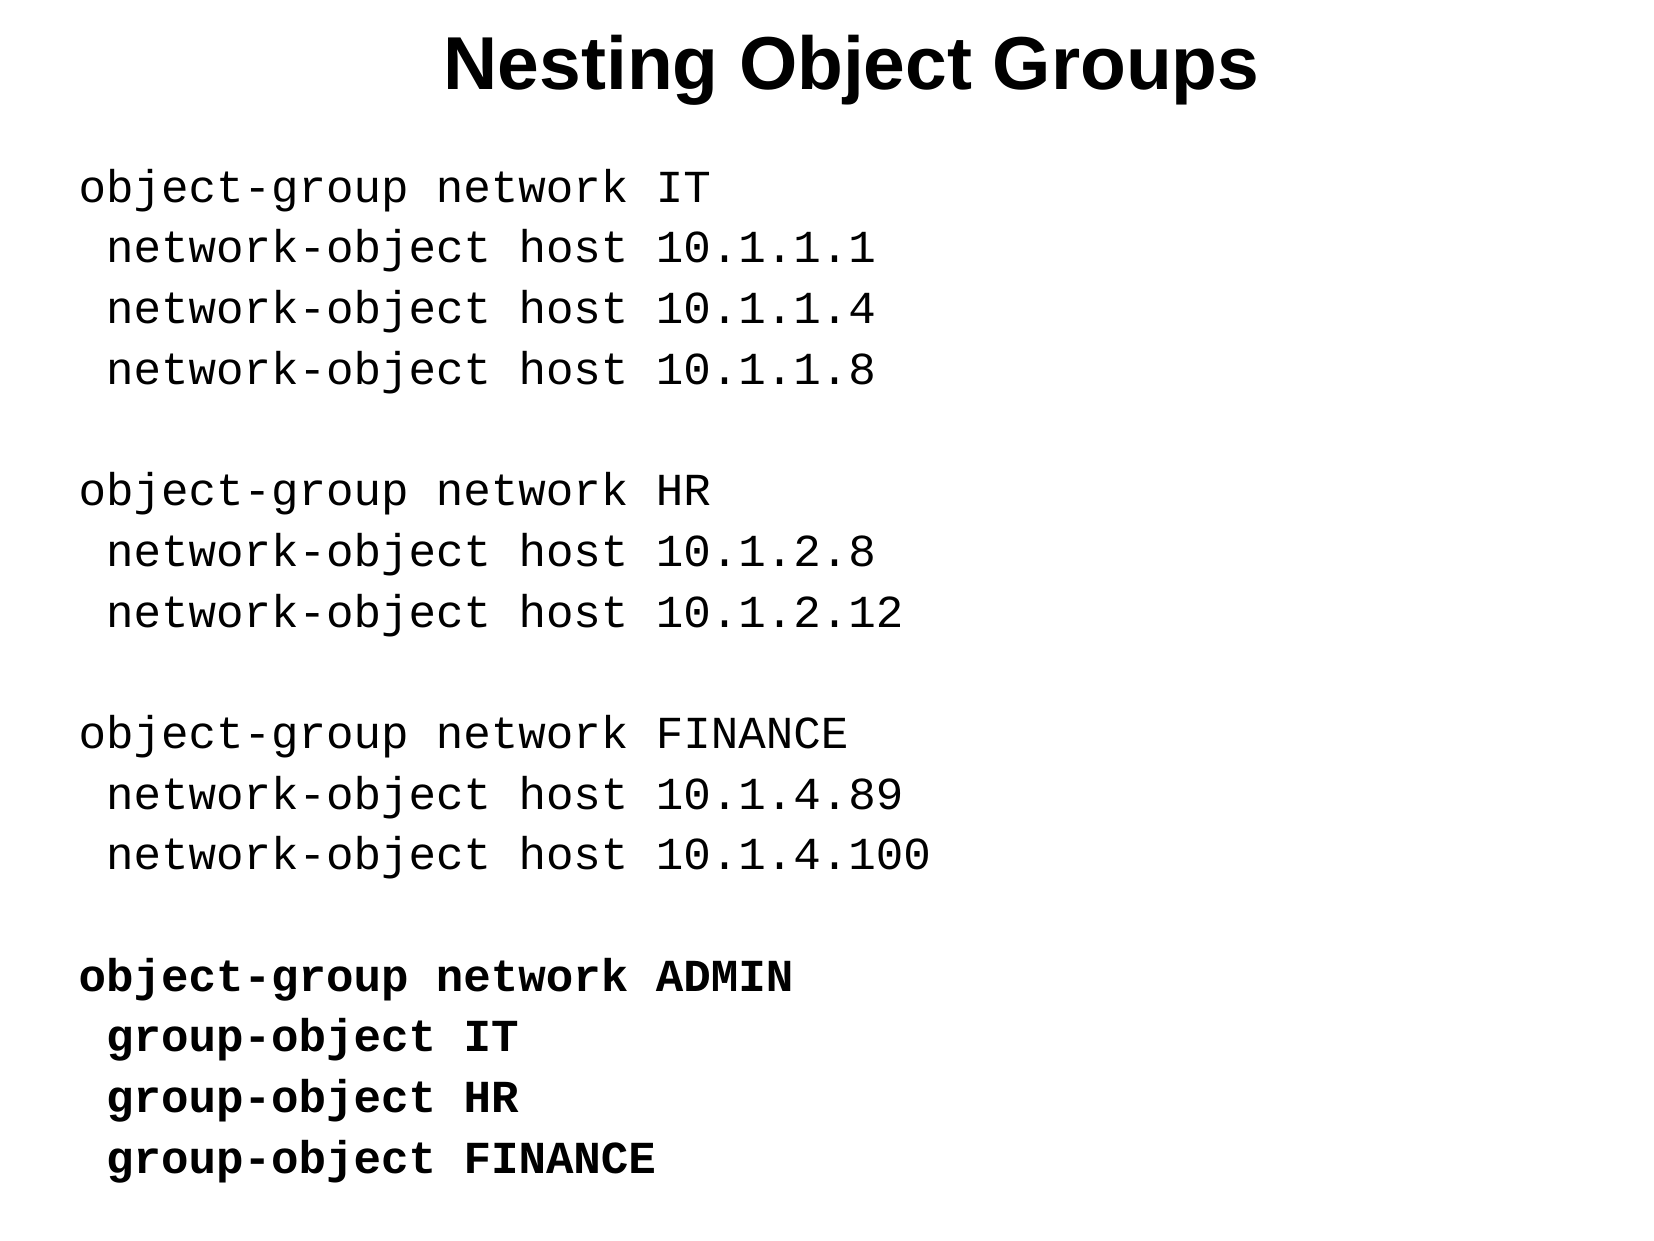

Nesting Object Groups
# object-group network IT
 network-object host 10.1.1.1
 network-object host 10.1.1.4
 network-object host 10.1.1.8
object-group network HR
 network-object host 10.1.2.8
 network-object host 10.1.2.12
object-group network FINANCE
 network-object host 10.1.4.89
 network-object host 10.1.4.100
object-group network ADMIN
 group-object IT
 group-object HR
 group-object FINANCE